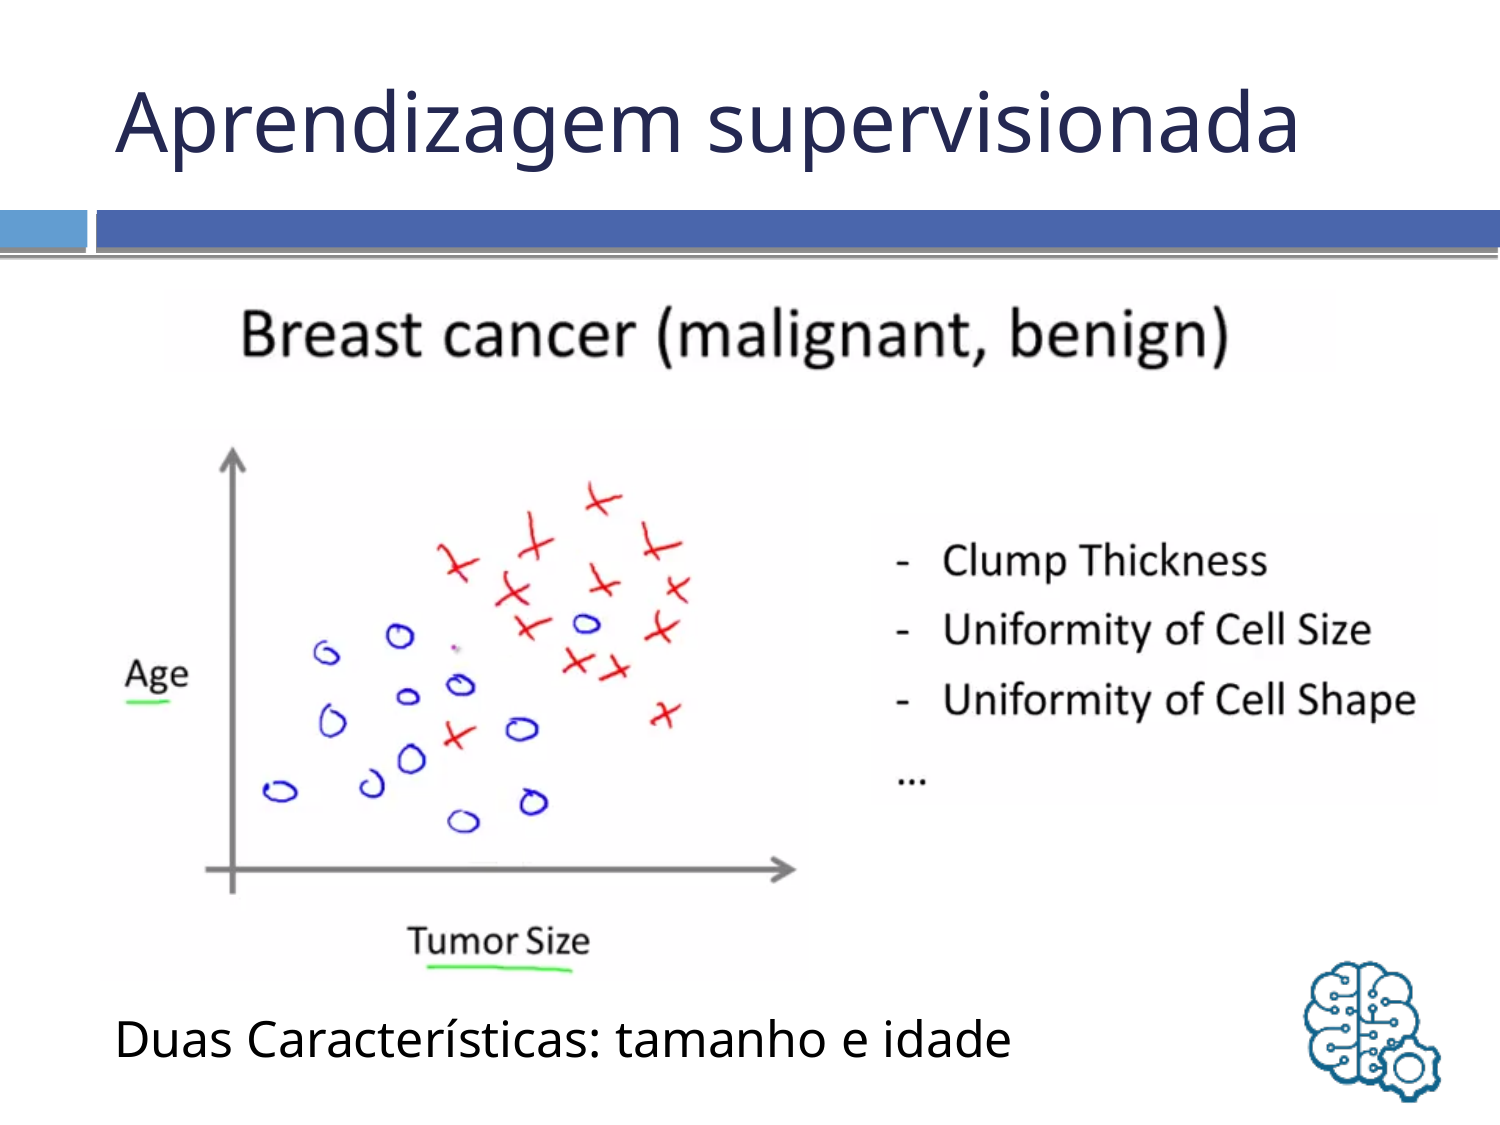

# Aprendizagem supervisionada
Duas Características: tamanho e idade